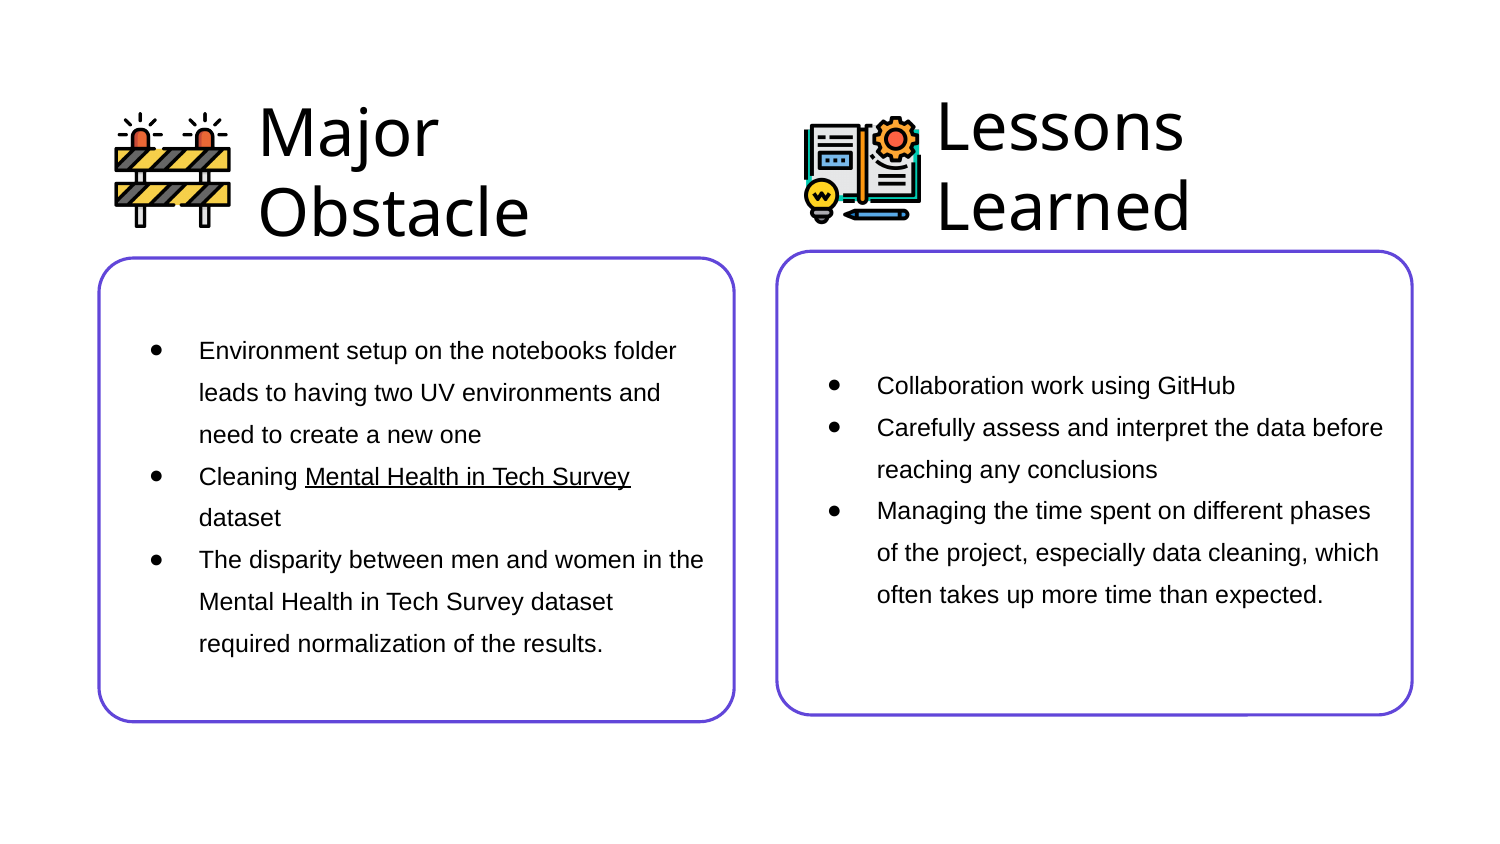

Lessons Learned
# Major Obstacle
Collaboration work using GitHub
Carefully assess and interpret the data before reaching any conclusions
Managing the time spent on different phases of the project, especially data cleaning, which often takes up more time than expected.
Environment setup on the notebooks folder leads to having two UV environments and need to create a new one
Cleaning Mental Health in Tech Survey dataset
The disparity between men and women in the Mental Health in Tech Survey dataset required normalization of the results.